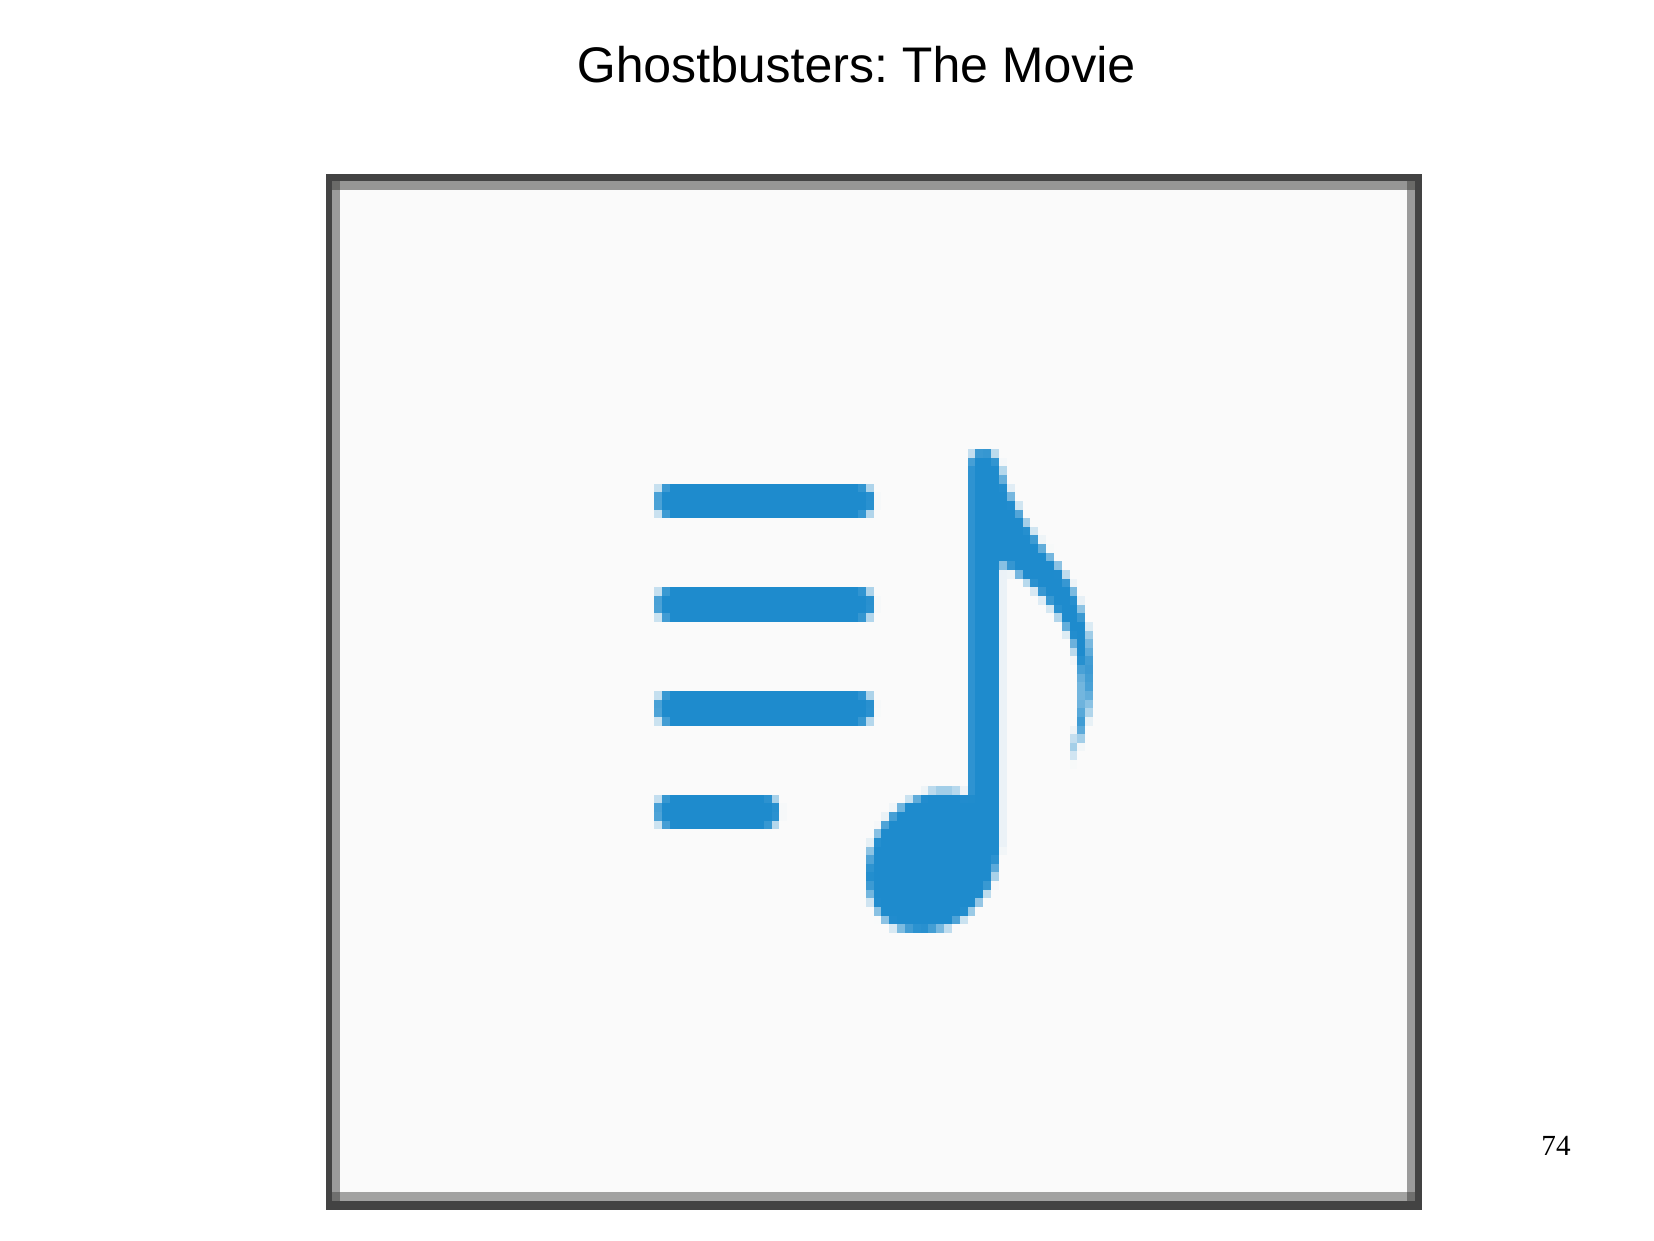

Ghostbusters: The Movie
O.Smirnov - High Dynamic Range Imaging - October 2012
74